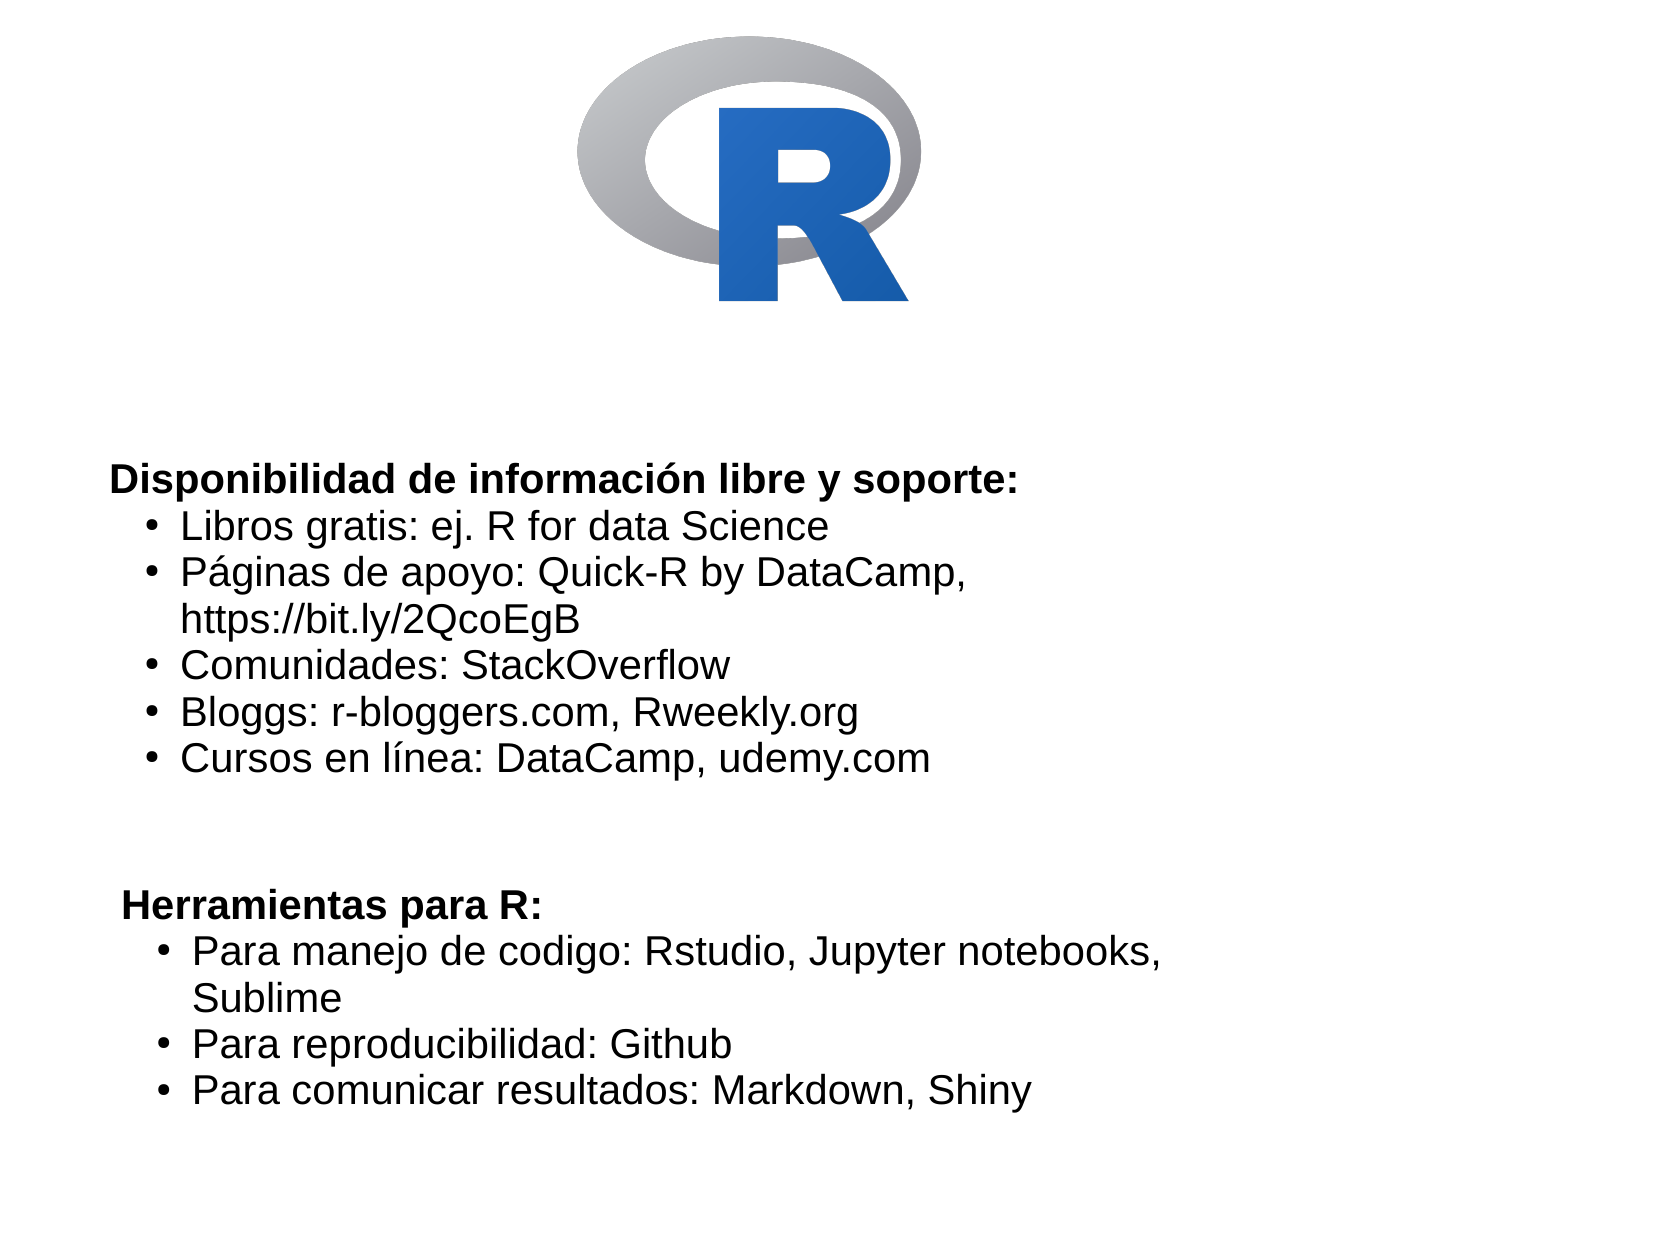

Disponibilidad de información libre y soporte:
Libros gratis: ej. R for data Science
Páginas de apoyo: Quick-R by DataCamp, https://bit.ly/2QcoEgB
Comunidades: StackOverflow
Bloggs: r-bloggers.com, Rweekly.org
Cursos en línea: DataCamp, udemy.com
Herramientas para R:
Para manejo de codigo: Rstudio, Jupyter notebooks, Sublime
Para reproducibilidad: Github
Para comunicar resultados: Markdown, Shiny